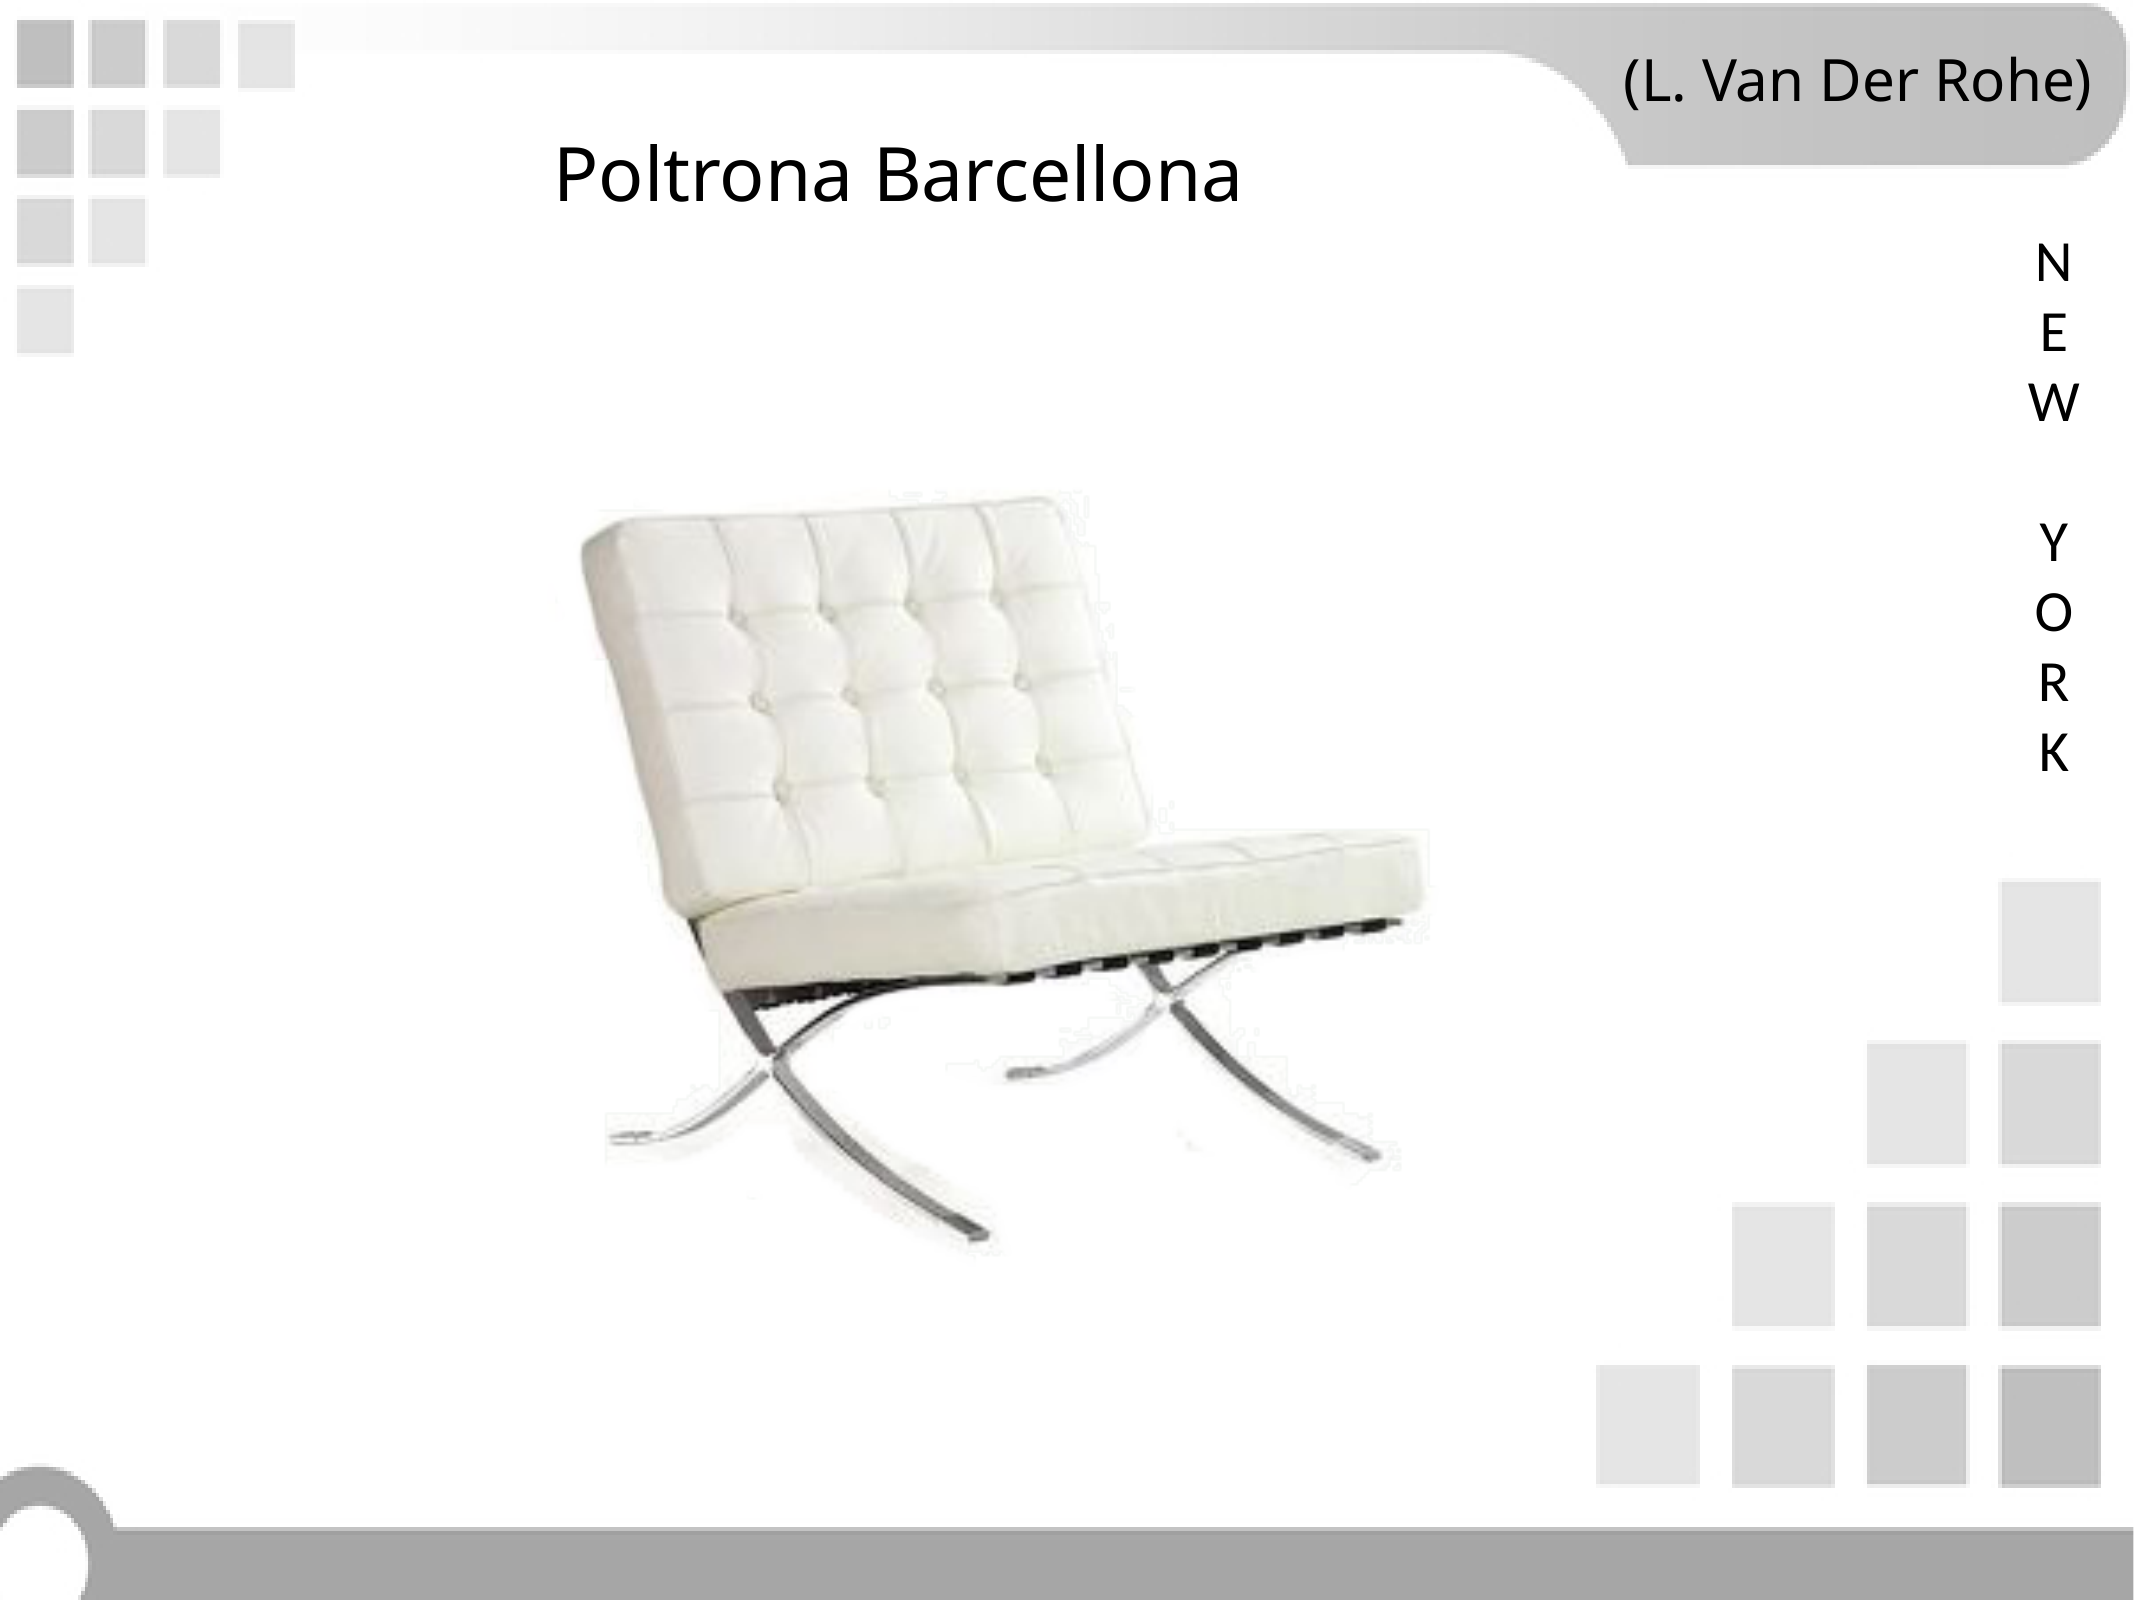

(L. Van Der Rohe)
Poltrona Barcellona
N
E
W
Y
O
R
K